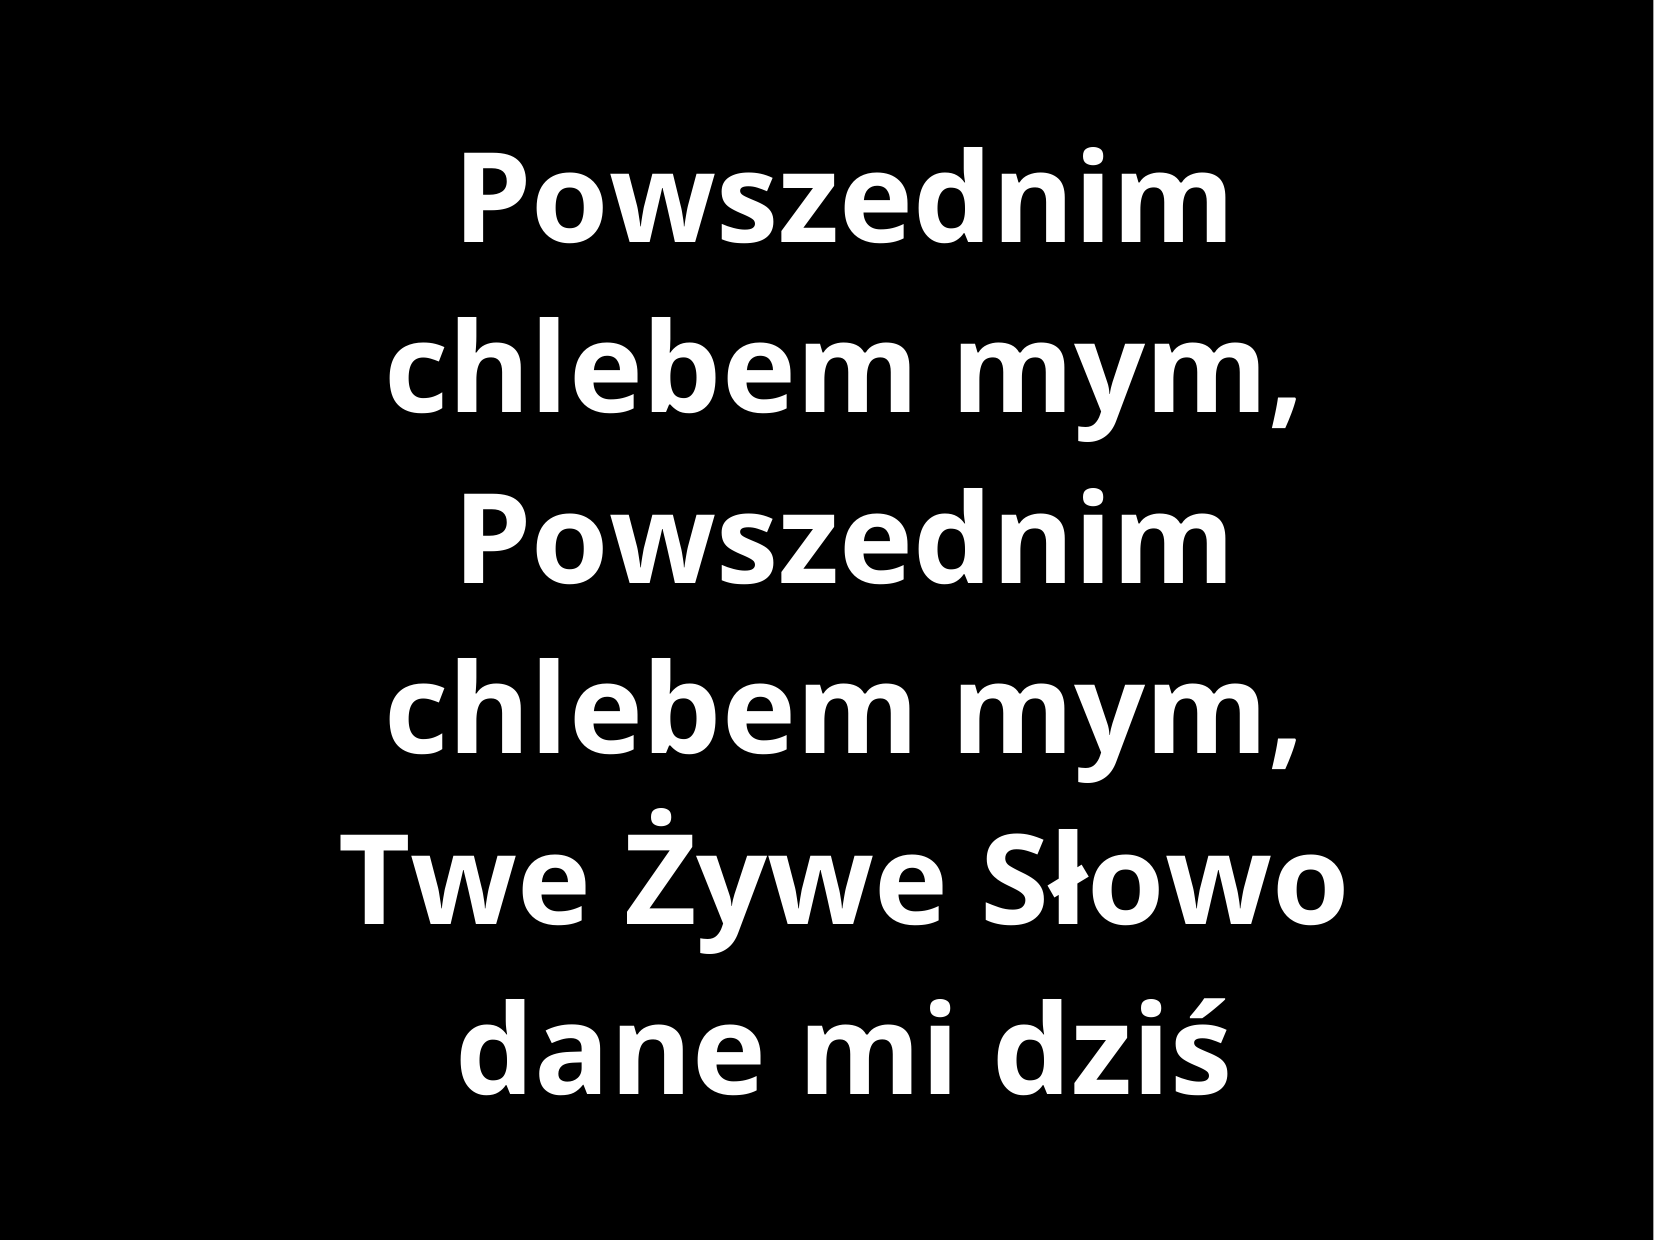

# Powszednim
chlebem mym,
Powszednim
chlebem mym,
Twe Żywe Słowo
dane mi dziś